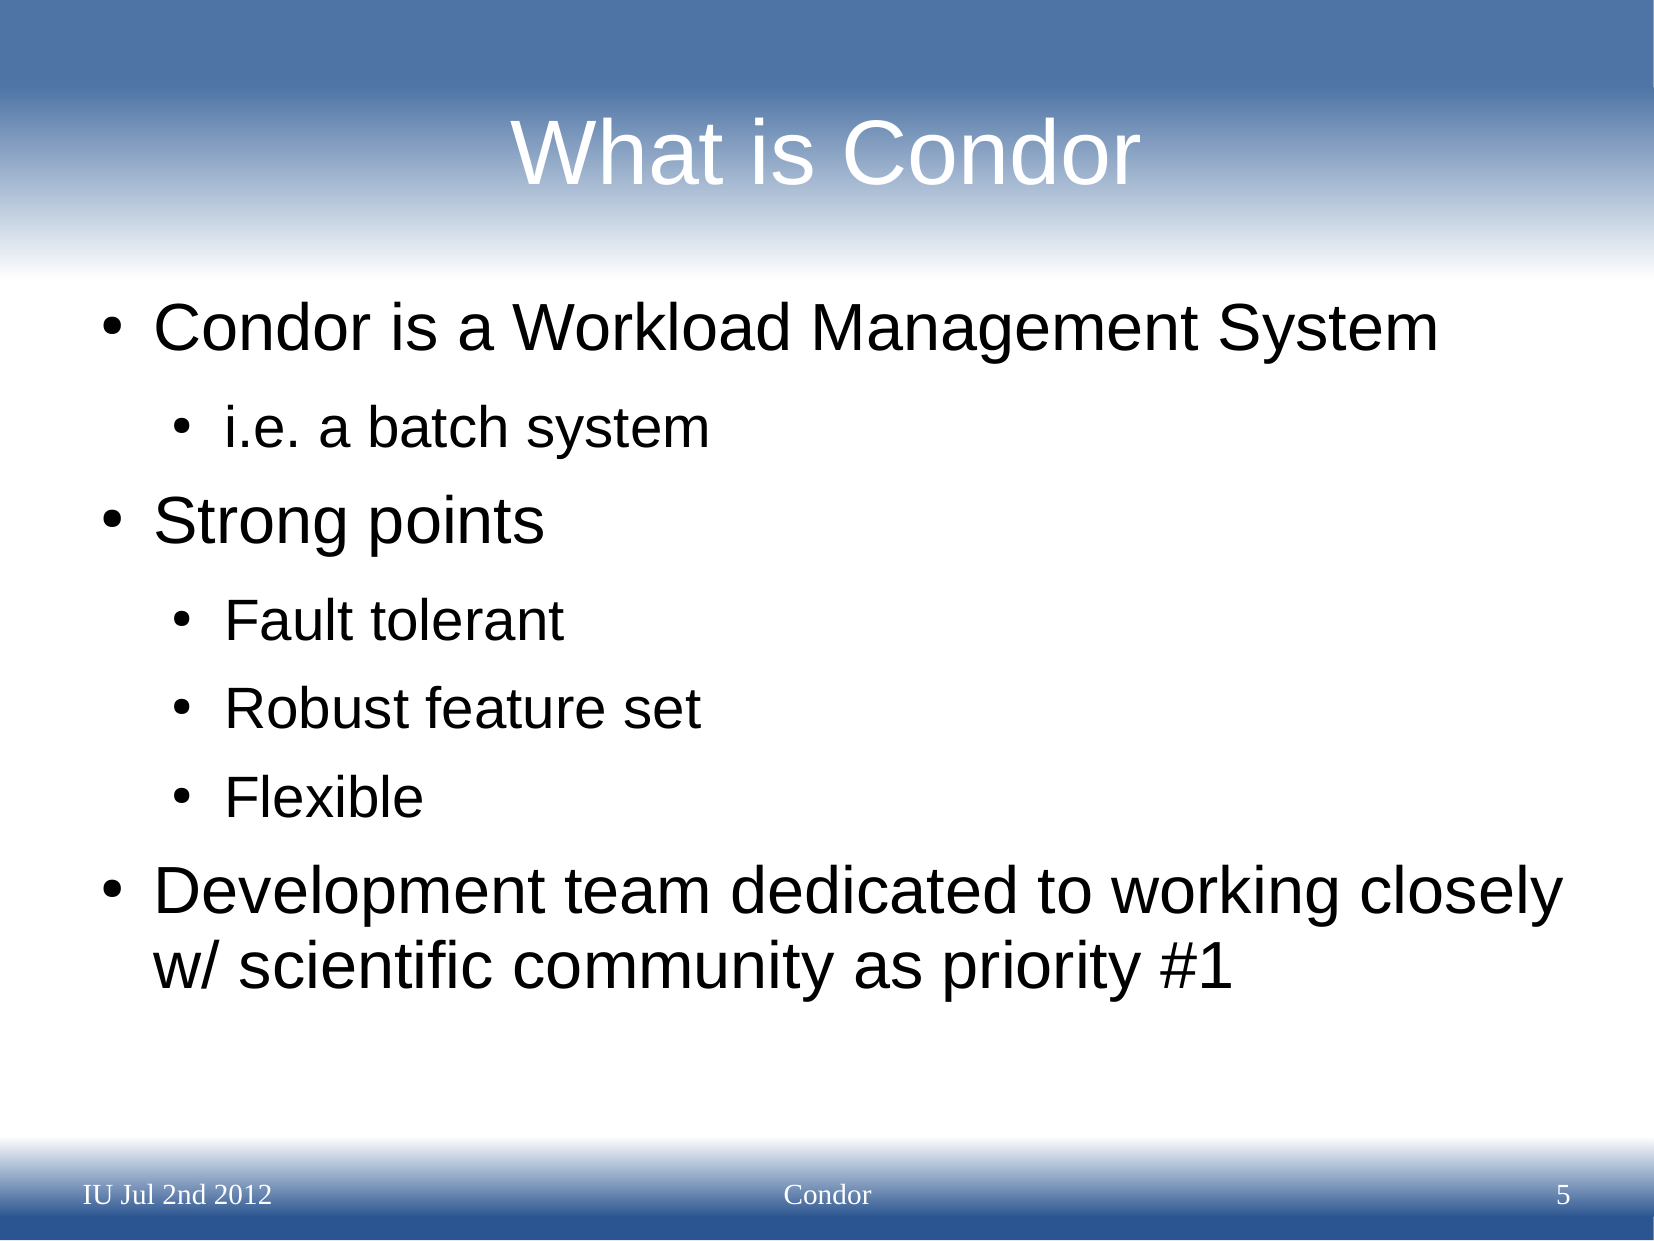

# What is Condor
Condor is a Workload Management System
i.e. a batch system
Strong points
Fault tolerant
Robust feature set
Flexible
Development team dedicated to working closely w/ scientific community as priority #1
IU Jul 2nd 2012
Condor
5